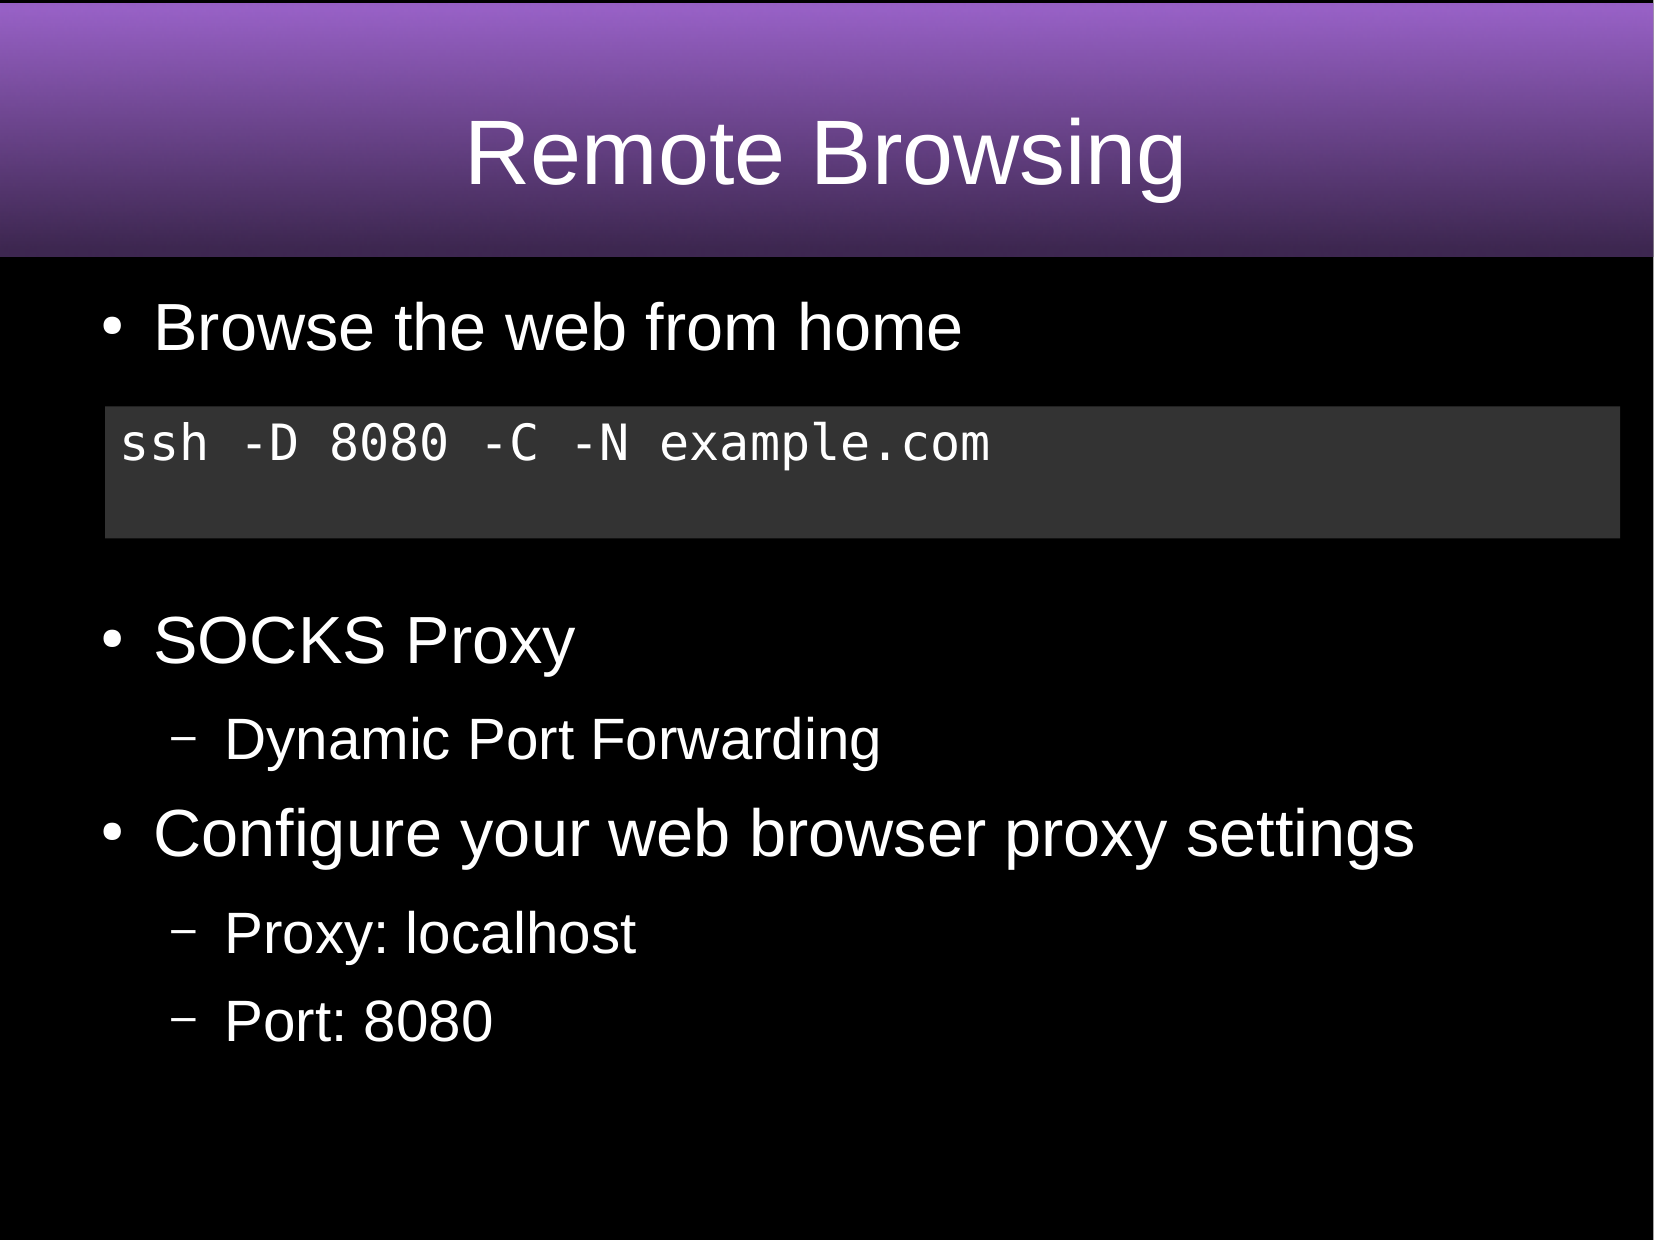

# Remote Browsing
Browse the web from home
SOCKS Proxy
Dynamic Port Forwarding
Configure your web browser proxy settings
Proxy: localhost
Port: 8080
ssh -D 8080 -C -N example.com